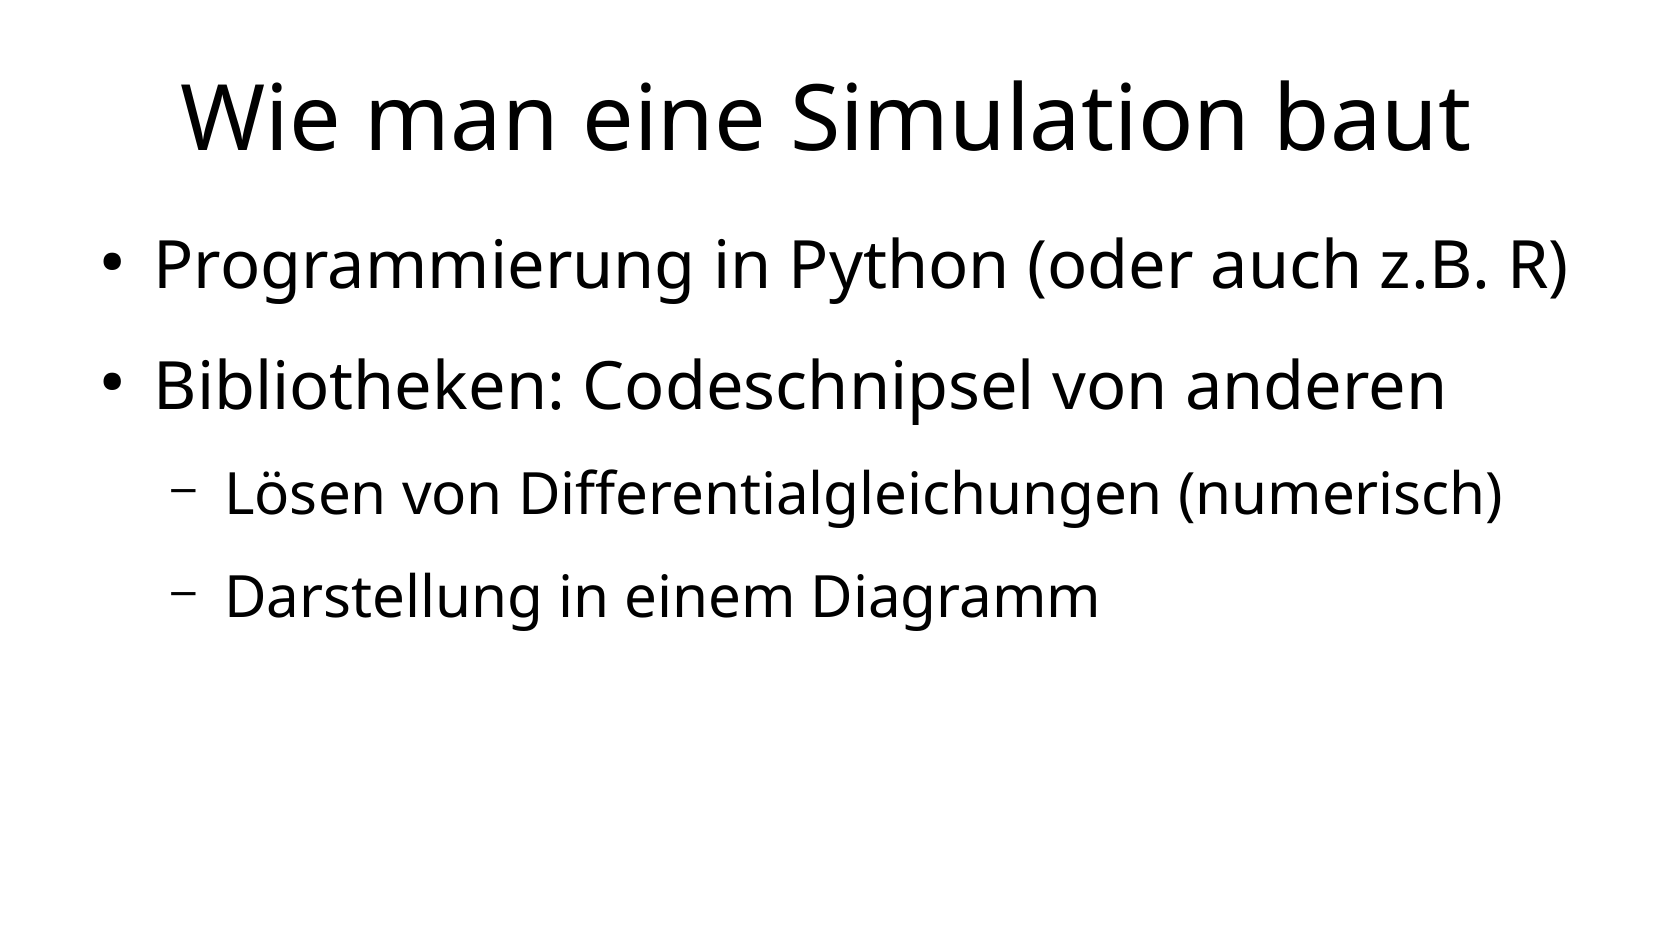

# Wie man eine Simulation baut
Programmierung in Python (oder auch z.B. R)
Bibliotheken: Codeschnipsel von anderen
Lösen von Differentialgleichungen (numerisch)
Darstellung in einem Diagramm